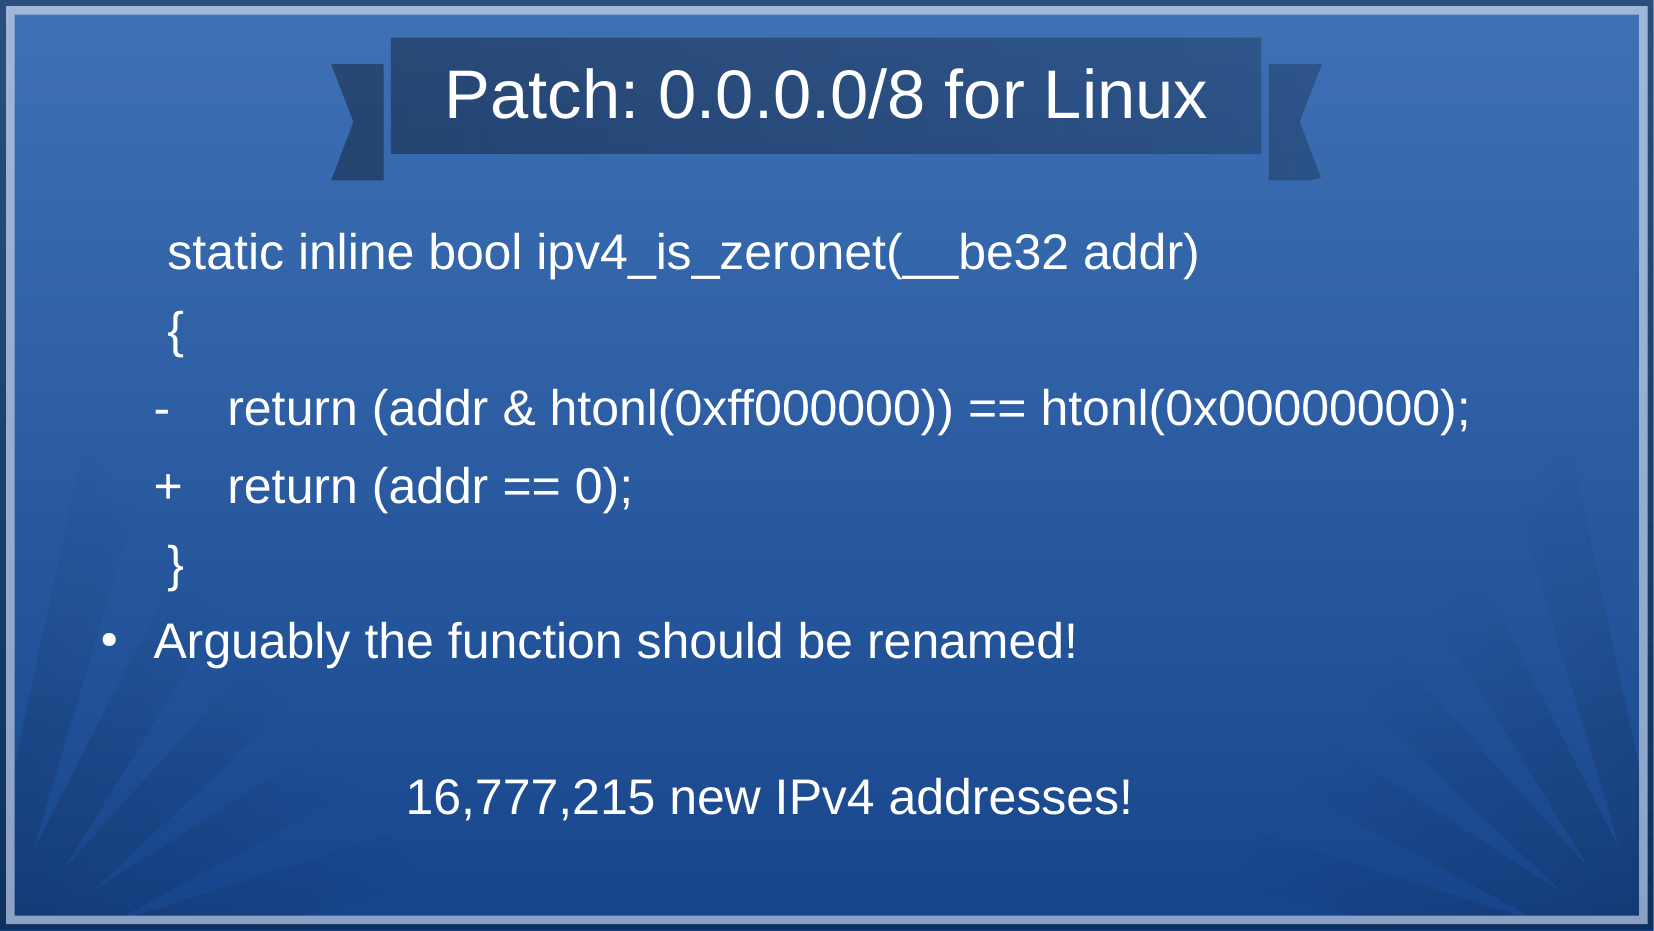

# Patch: 0.0.0.0/8 for Linux
 static inline bool ipv4_is_zeronet(__be32 addr)
 {
-	return (addr & htonl(0xff000000)) == htonl(0x00000000);
+	return (addr == 0);
 }
Arguably the function should be renamed!
 16,777,215 new IPv4 addresses!